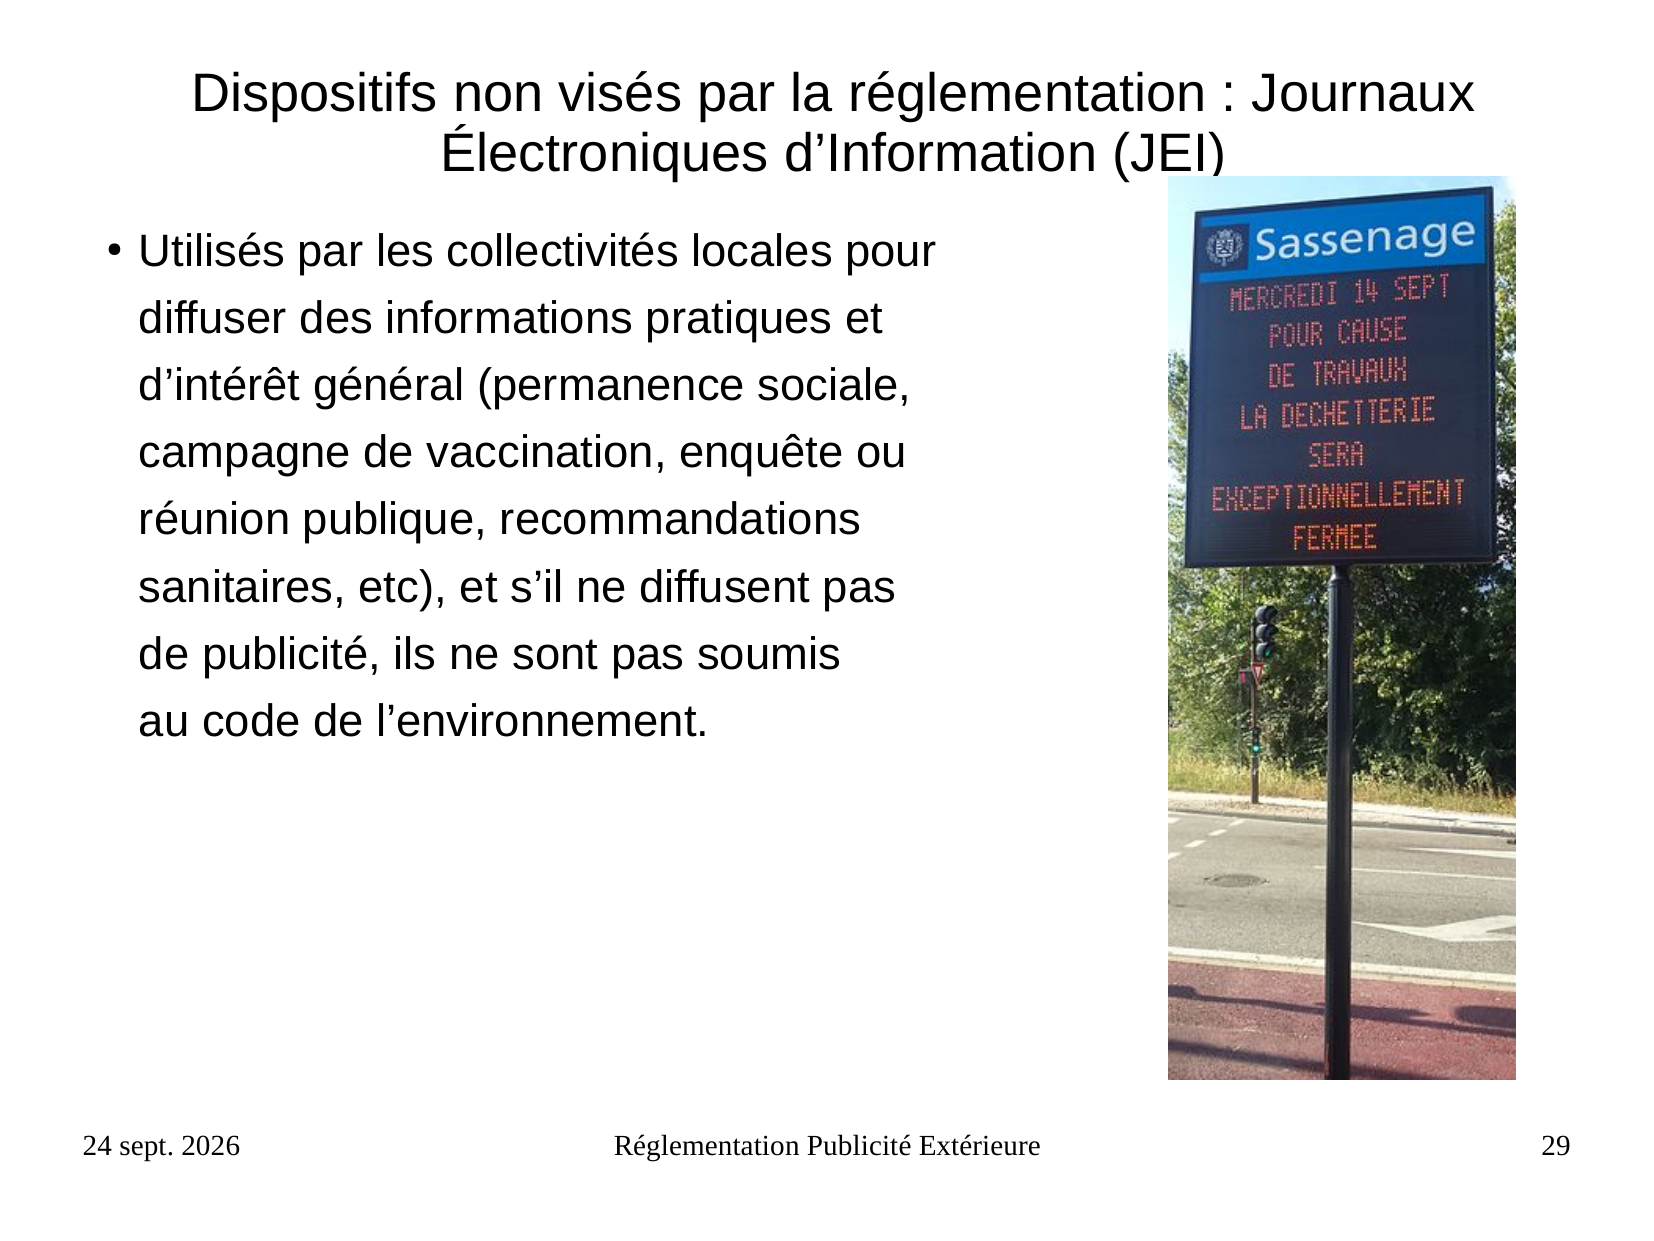

# Dispositifs non visés par la réglementation : Journaux Électroniques d’Information (JEI)
Utilisés par les collectivités locales pour
diffuser des informations pratiques et
d’intérêt général (permanence sociale,
campagne de vaccination, enquête ou
réunion publique, recommandations
sanitaires, etc), et s’il ne diffusent pas
de publicité, ils ne sont pas soumis
au code de l’environnement.
Réglementation Publicité Extérieure
29